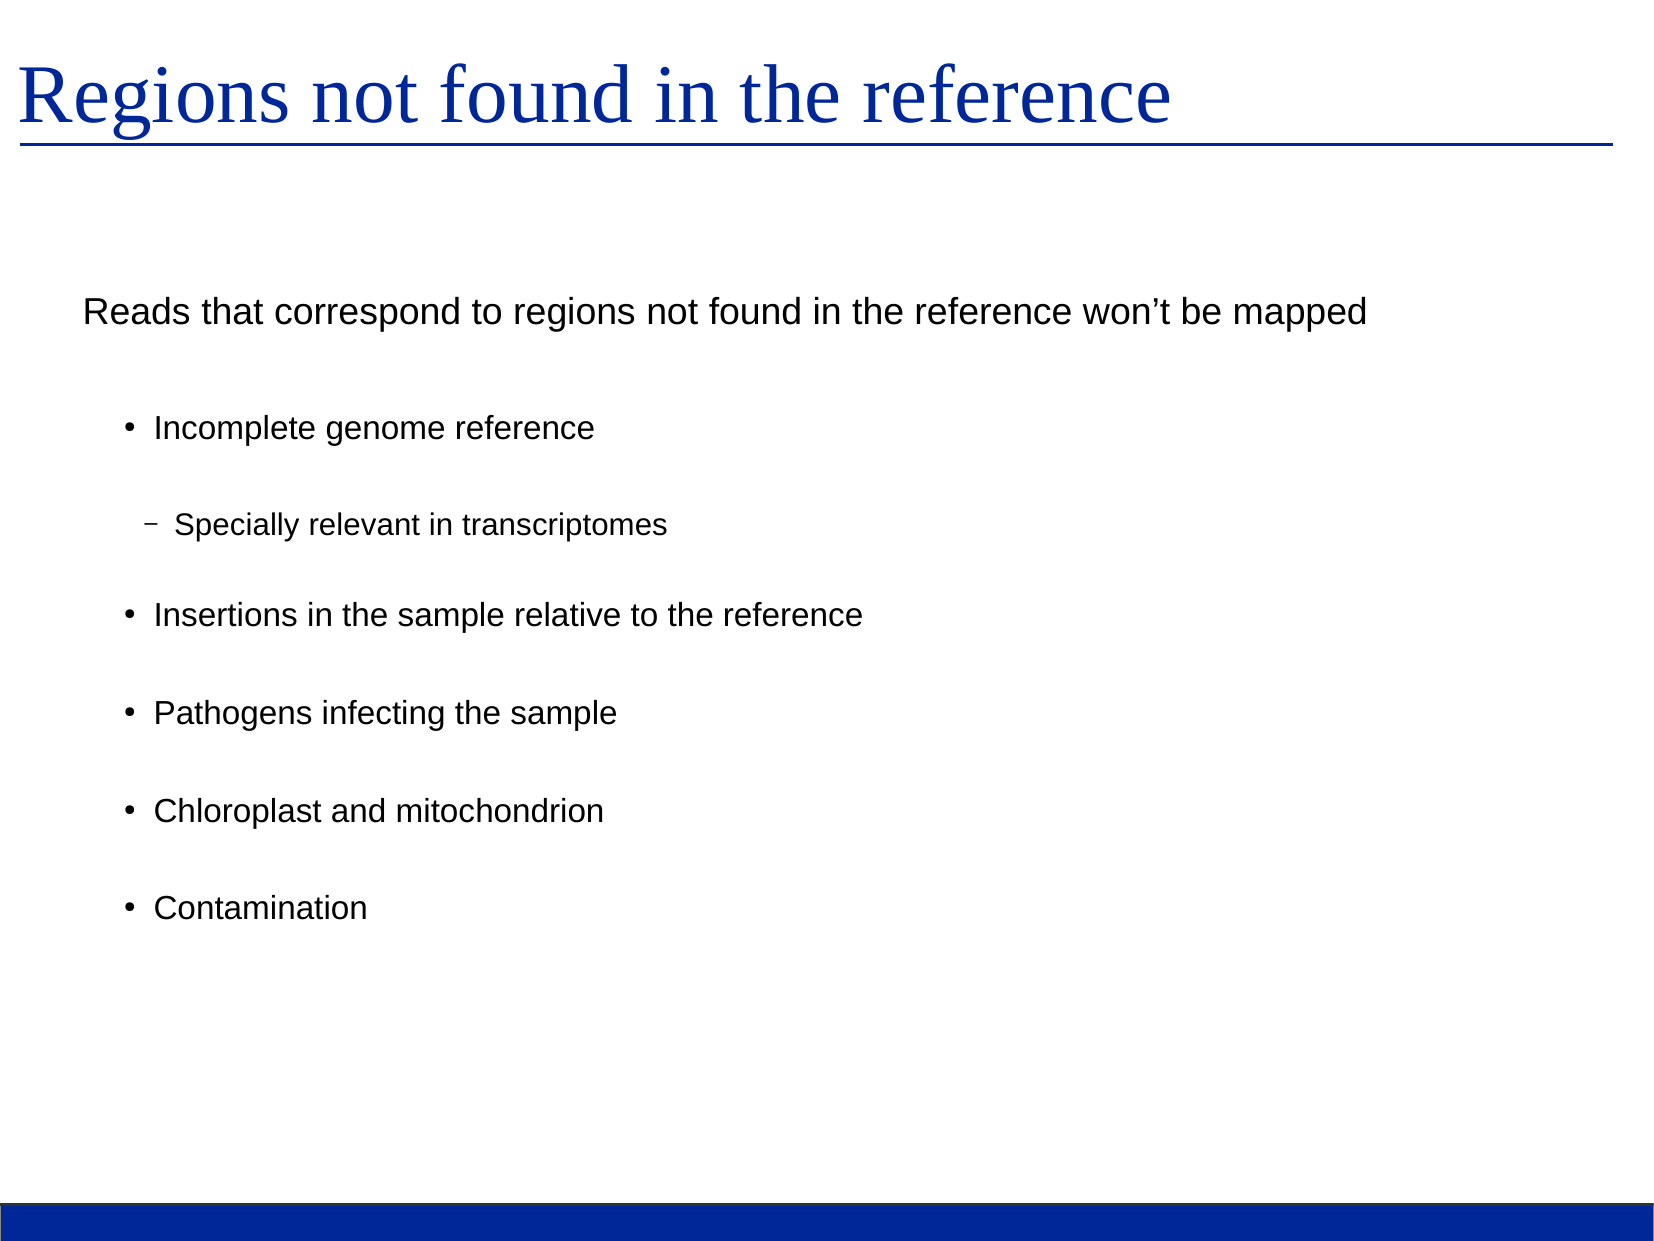

# Regions not found in the reference
Reads that correspond to regions not found in the reference won’t be mapped
Incomplete genome reference
Specially relevant in transcriptomes
Insertions in the sample relative to the reference
Pathogens infecting the sample
Chloroplast and mitochondrion
Contamination